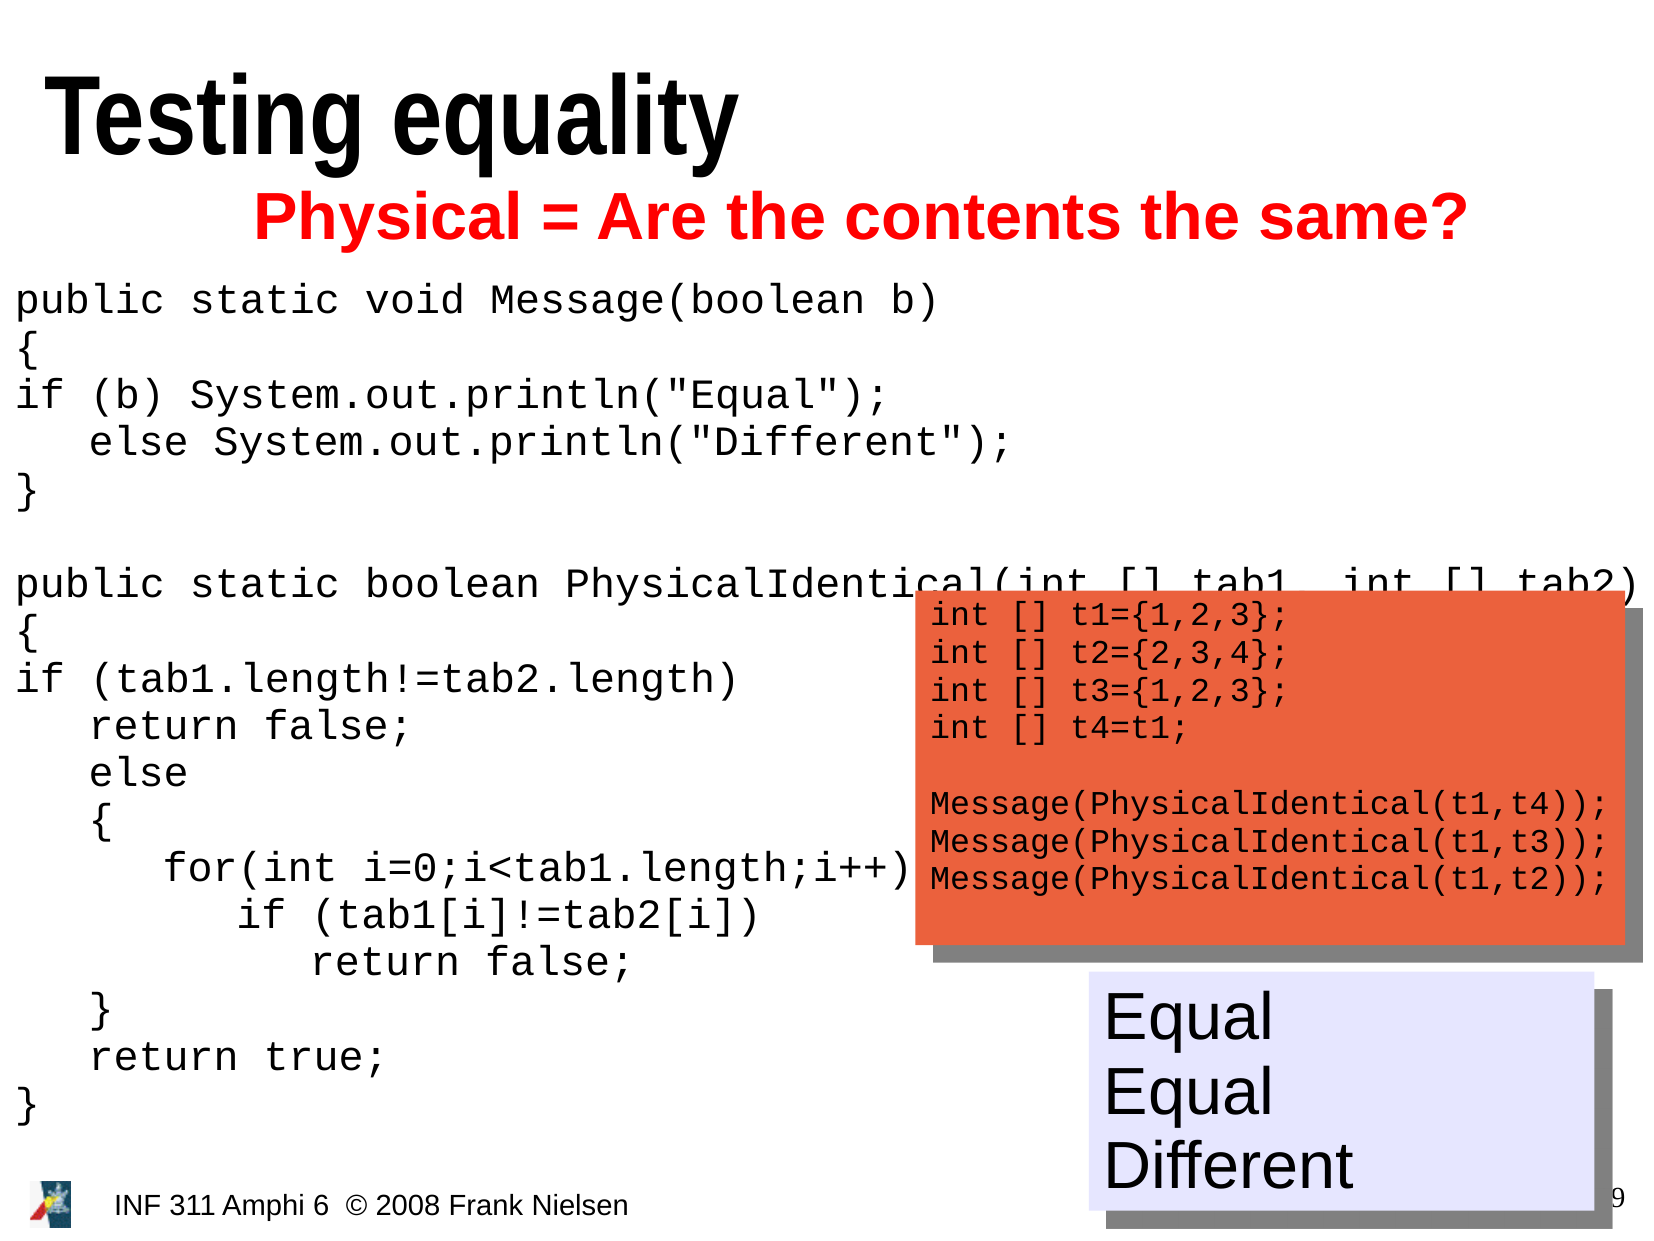

Testing equality
Physical = Are the contents the same?
public static void Message(boolean b)
{
if (b) System.out.println("Equal");
	else System.out.println("Different");
}
public static boolean PhysicalIdentical(int [] tab1, int [] tab2)
{
if (tab1.length!=tab2.length)
	return false;
	else
	{
		for(int i=0;i<tab1.length;i++)
			if (tab1[i]!=tab2[i])
				return false;
	}
	return true;
}
int [] t1={1,2,3};
int [] t2={2,3,4};
int [] t3={1,2,3};
int [] t4=t1;
Message(PhysicalIdentical(t1,t4));
Message(PhysicalIdentical(t1,t3));
Message(PhysicalIdentical(t1,t2));
Equal
Equal
Different